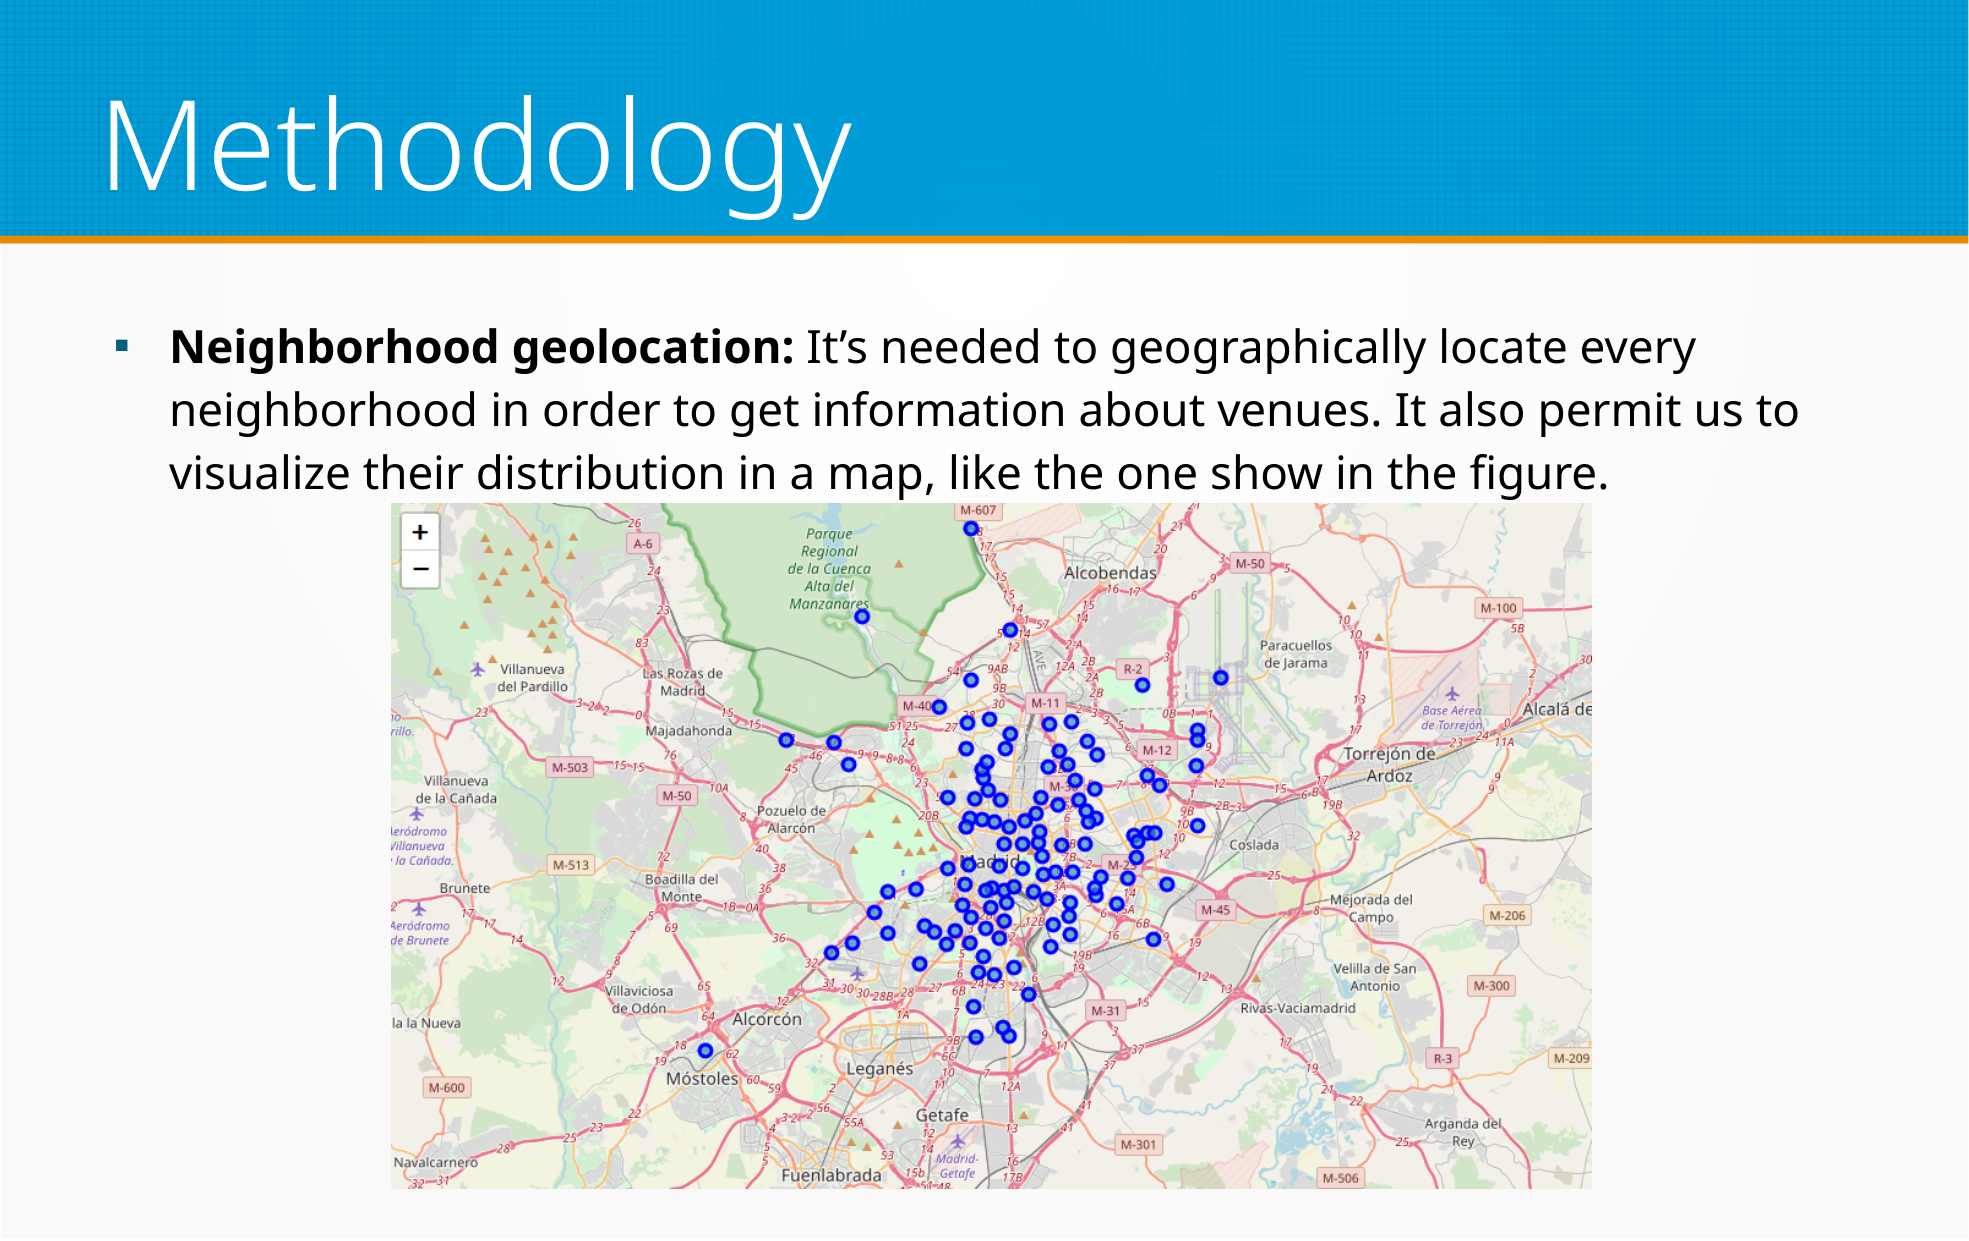

# Methodology
Neighborhood geolocation: It’s needed to geographically locate every neighborhood in order to get information about venues. It also permit us to visualize their distribution in a map, like the one show in the figure.